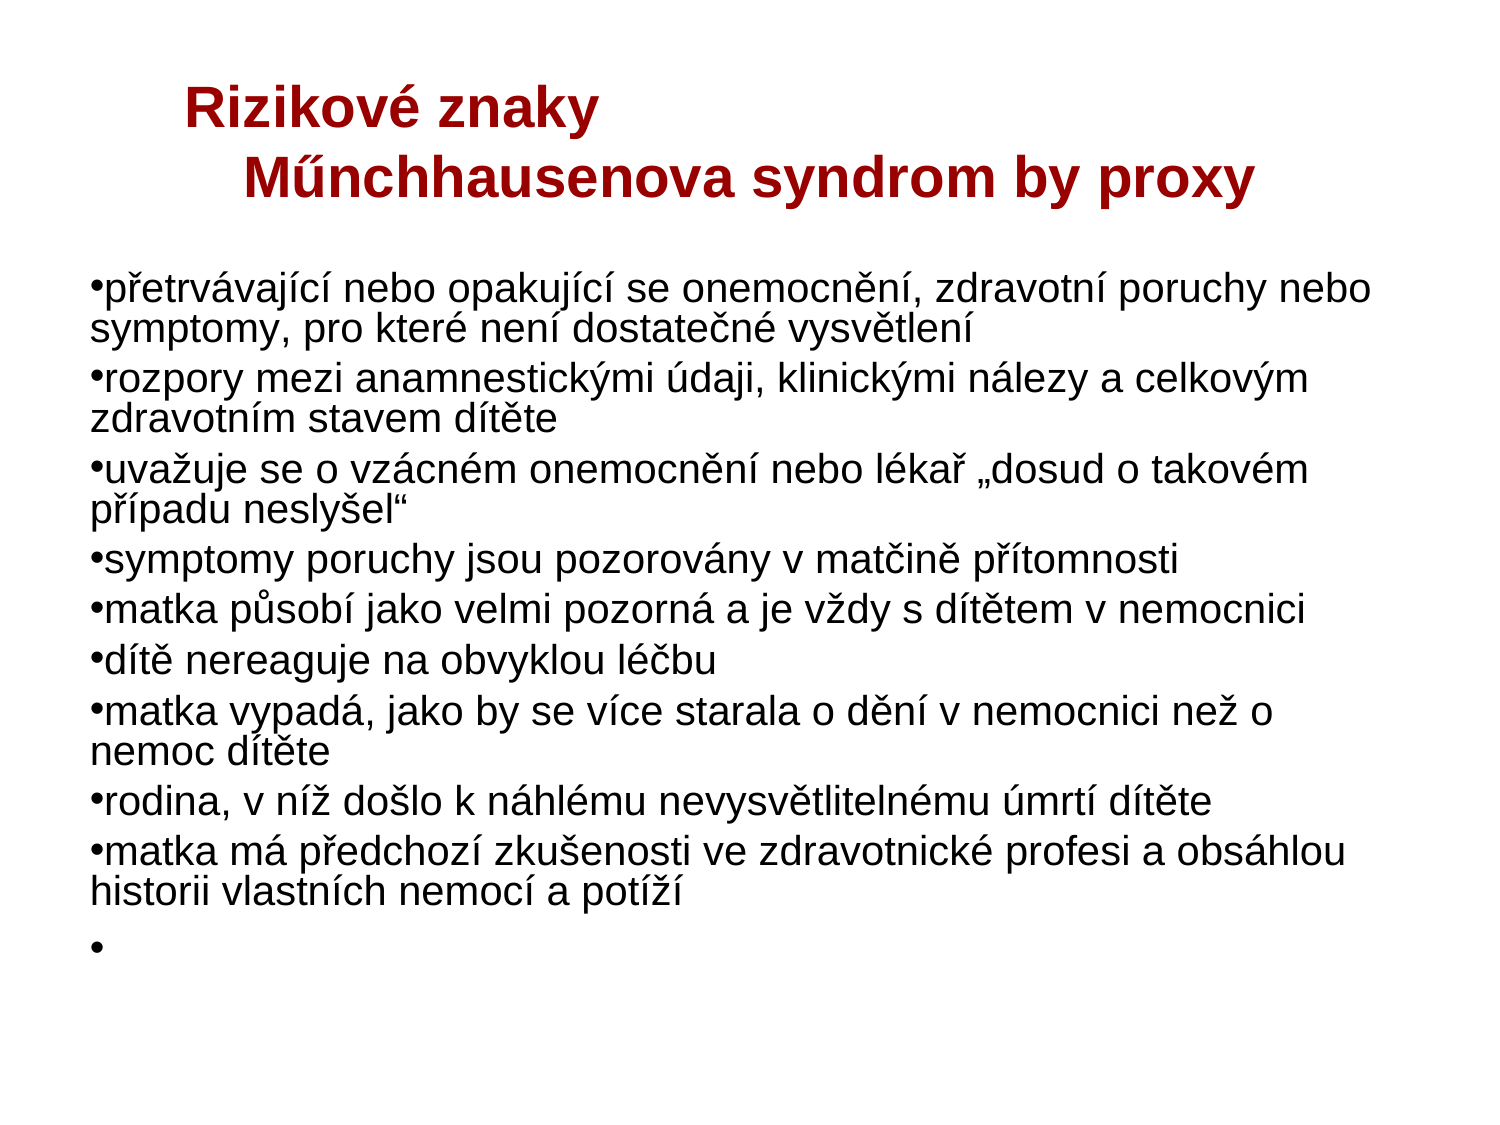

# Rizikové znaky Műnchhausenova syndrom by proxy
přetrvávající nebo opakující se onemocnění, zdravotní poruchy nebo symptomy, pro které není dostatečné vysvětlení
rozpory mezi anamnestickými údaji, klinickými nálezy a celkovým zdravotním stavem dítěte
uvažuje se o vzácném onemocnění nebo lékař „dosud o takovém případu neslyšel“
symptomy poruchy jsou pozorovány v matčině přítomnosti
matka působí jako velmi pozorná a je vždy s dítětem v nemocnici
dítě nereaguje na obvyklou léčbu
matka vypadá, jako by se více starala o dění v nemocnici než o nemoc dítěte
rodina, v níž došlo k náhlému nevysvětlitelnému úmrtí dítěte
matka má předchozí zkušenosti ve zdravotnické profesi a obsáhlou historii vlastních nemocí a potíží